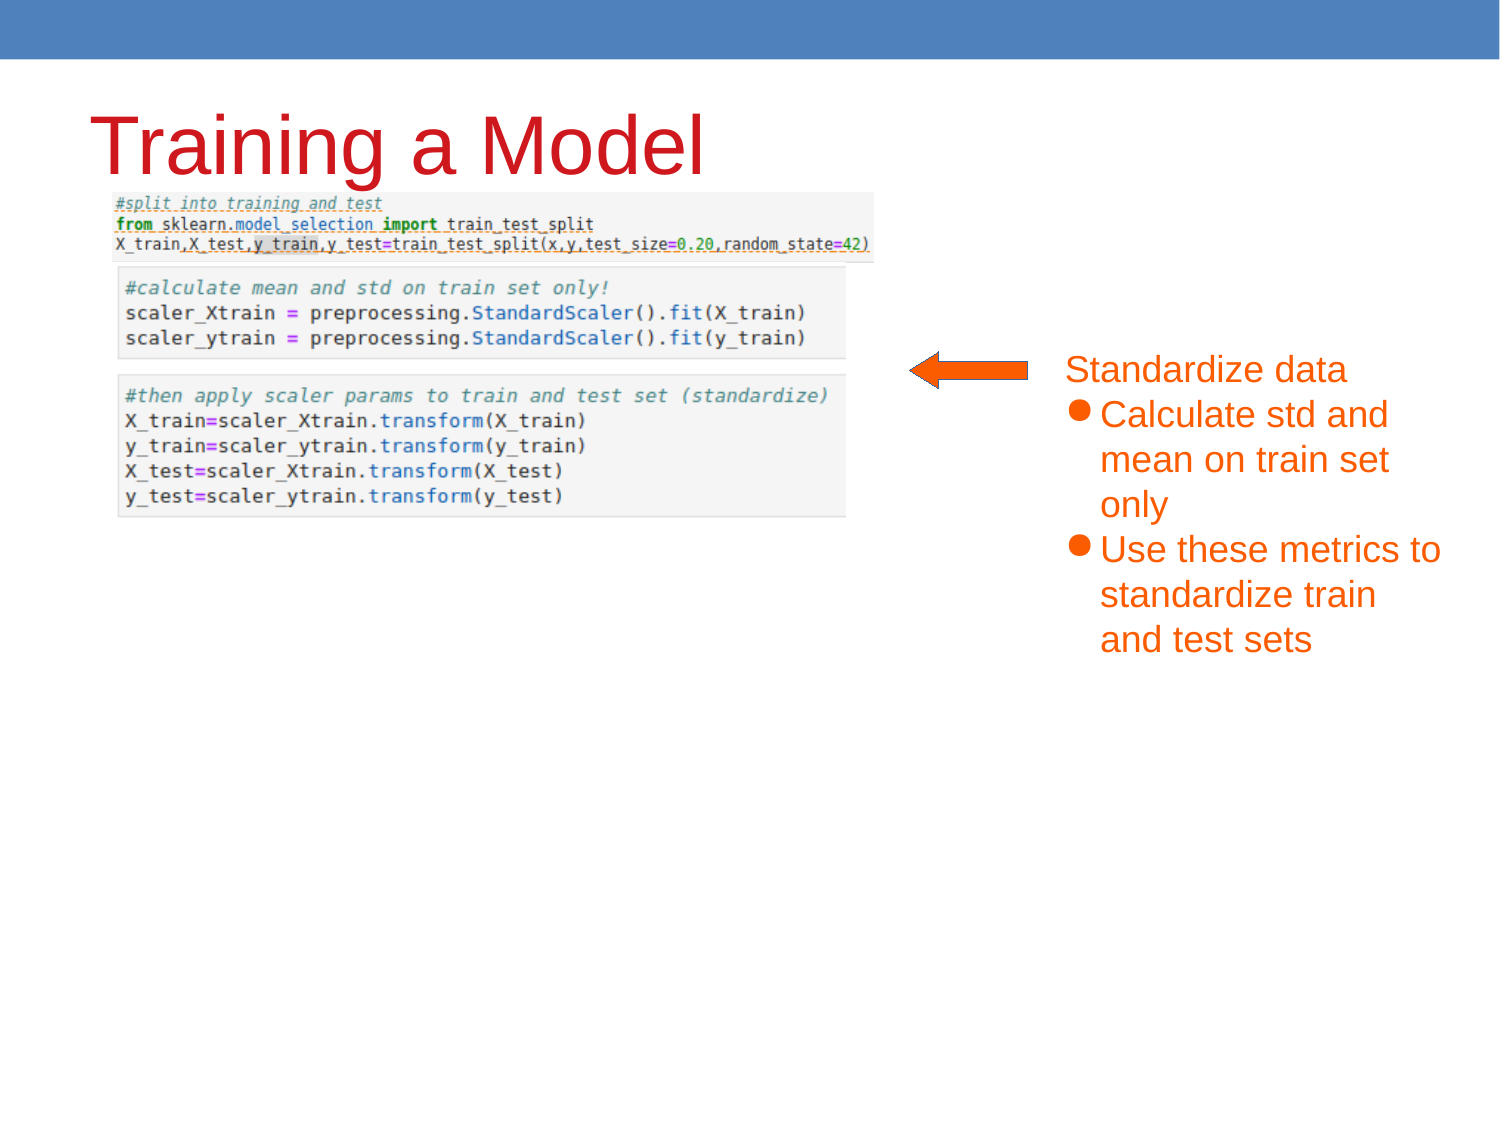

Training a Model
Standardize data
Calculate std and mean on train set only
Use these metrics to standardize train and test sets